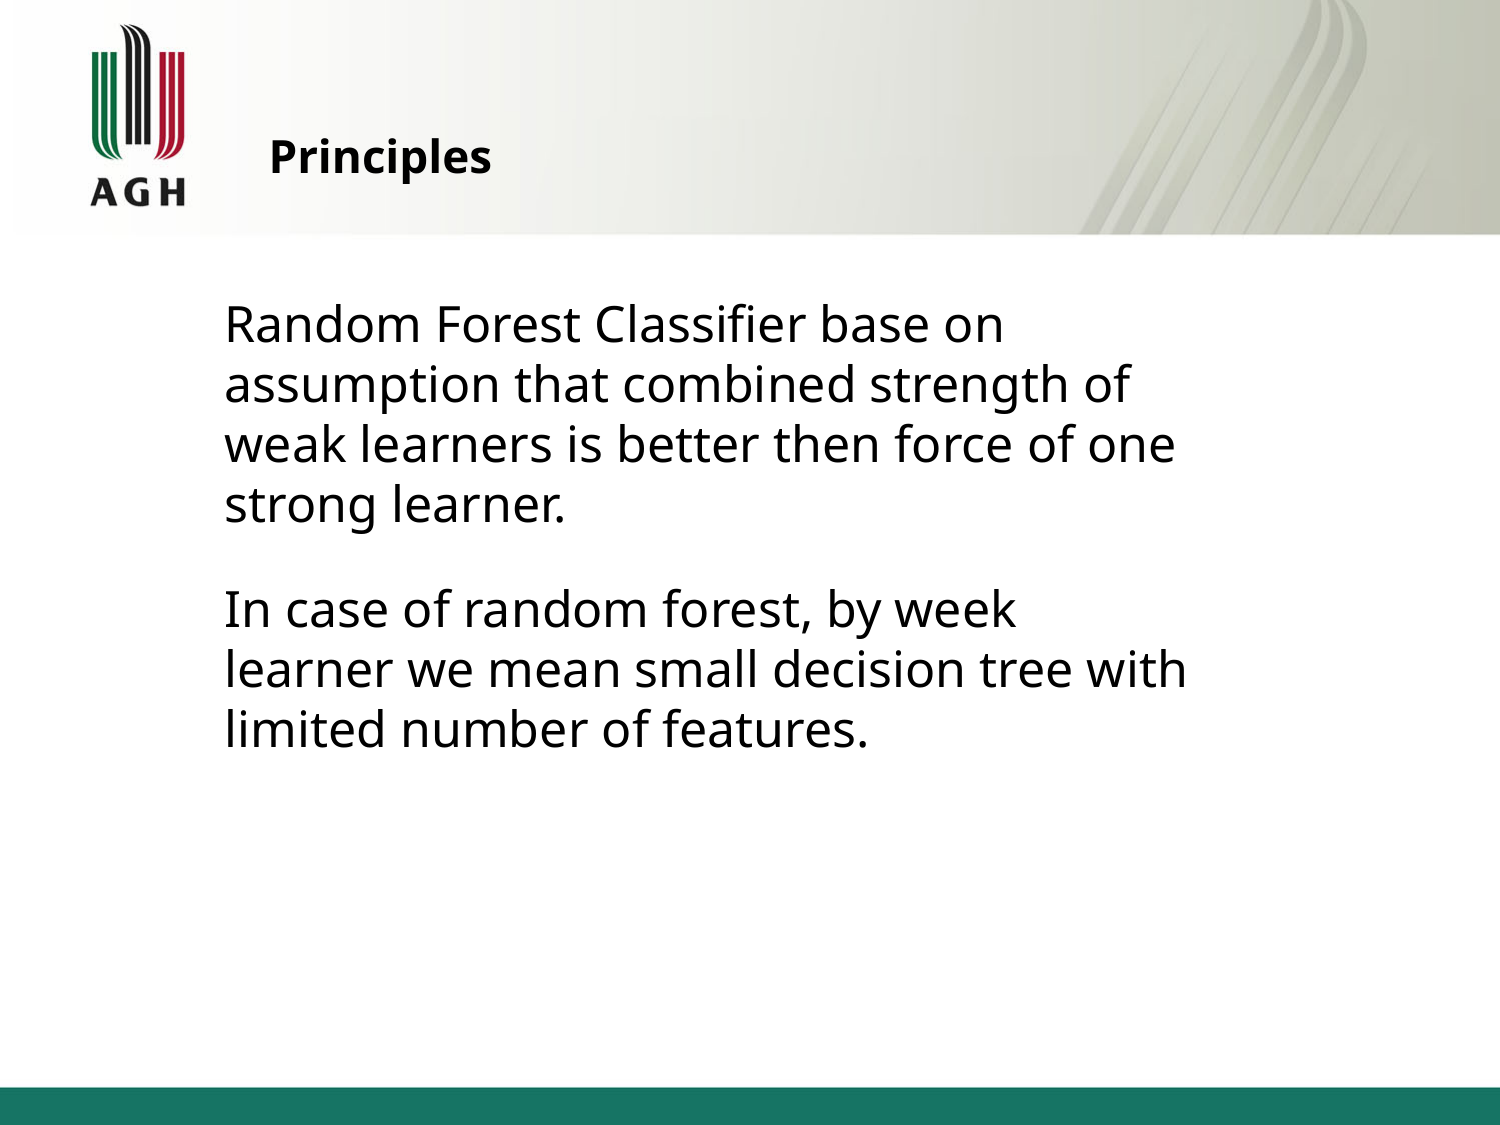

Principles
Random Forest Classifier base on assumption that combined strength of weak learners is better then force of one strong learner.
In case of random forest, by week learner we mean small decision tree with limited number of features.